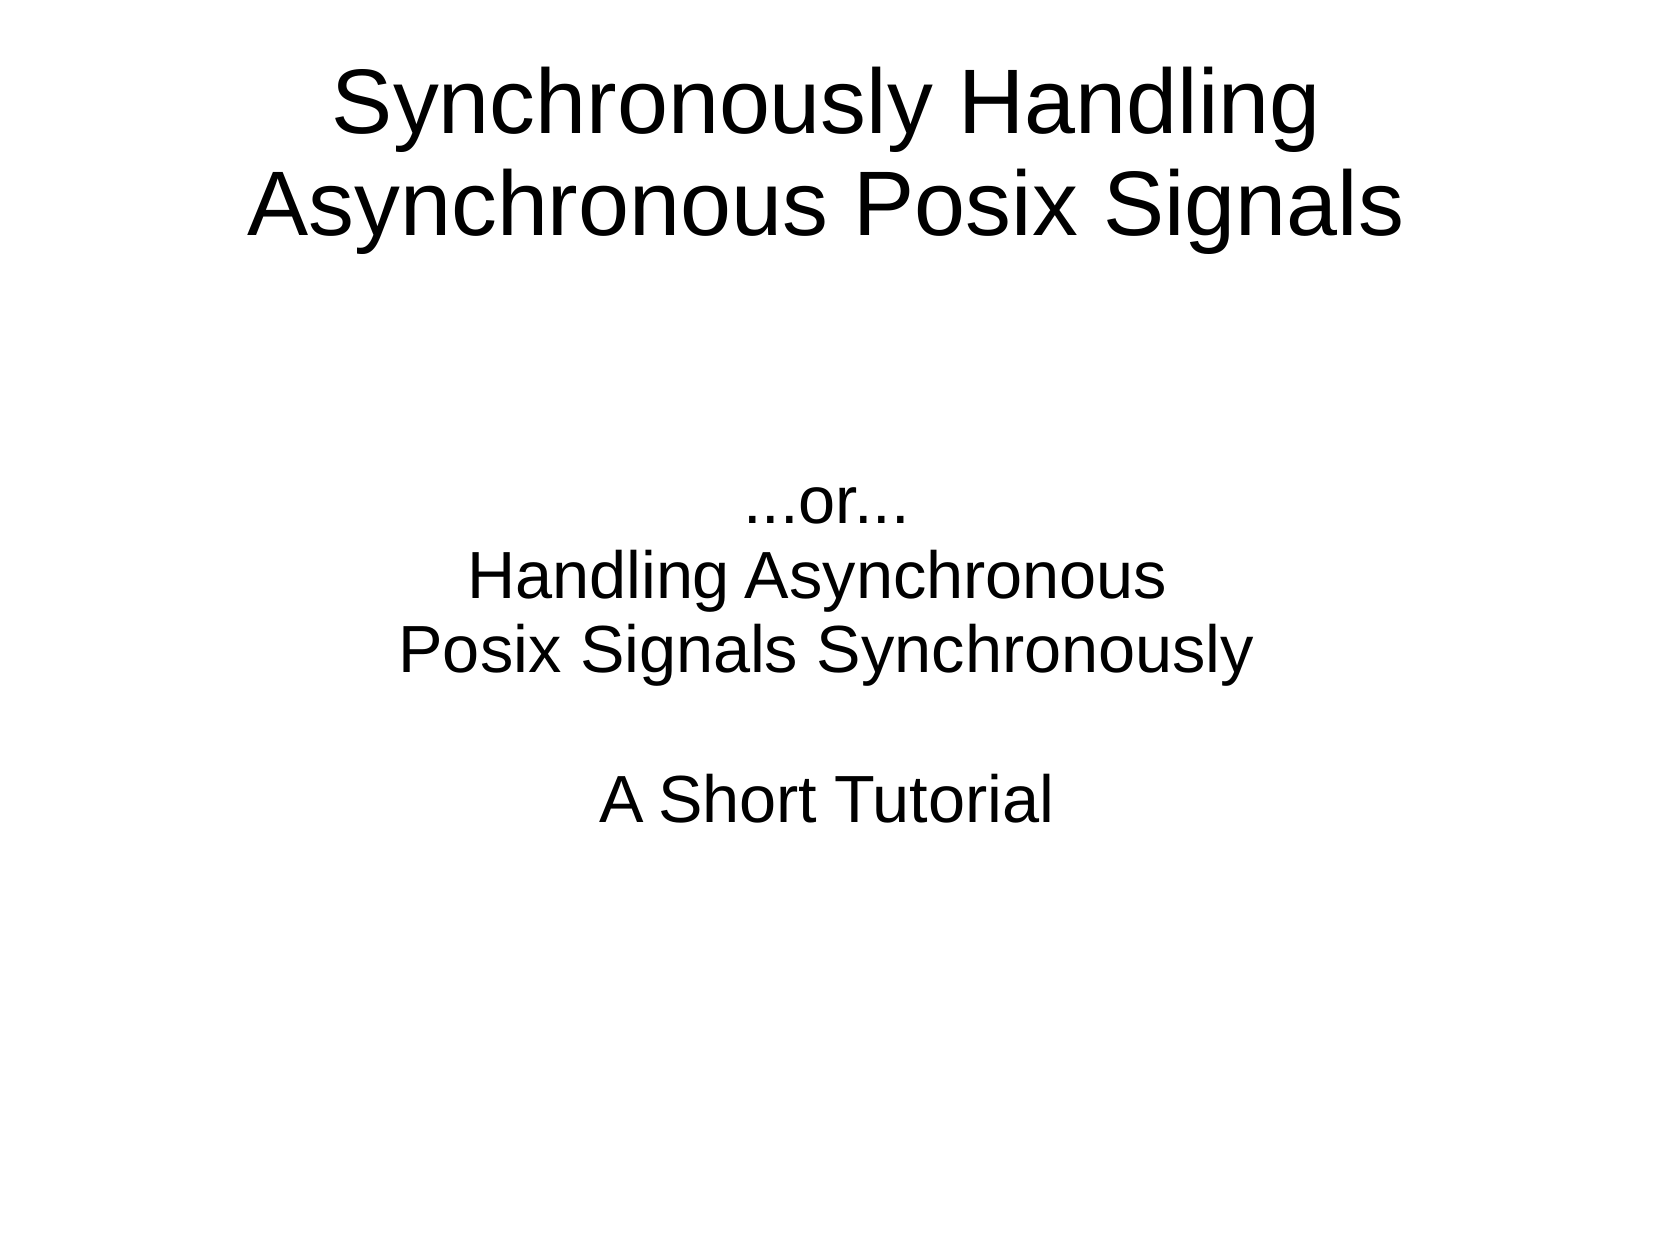

# Synchronously Handling Asynchronous Posix Signals
...or...
Handling Asynchronous
Posix Signals Synchronously
A Short Tutorial